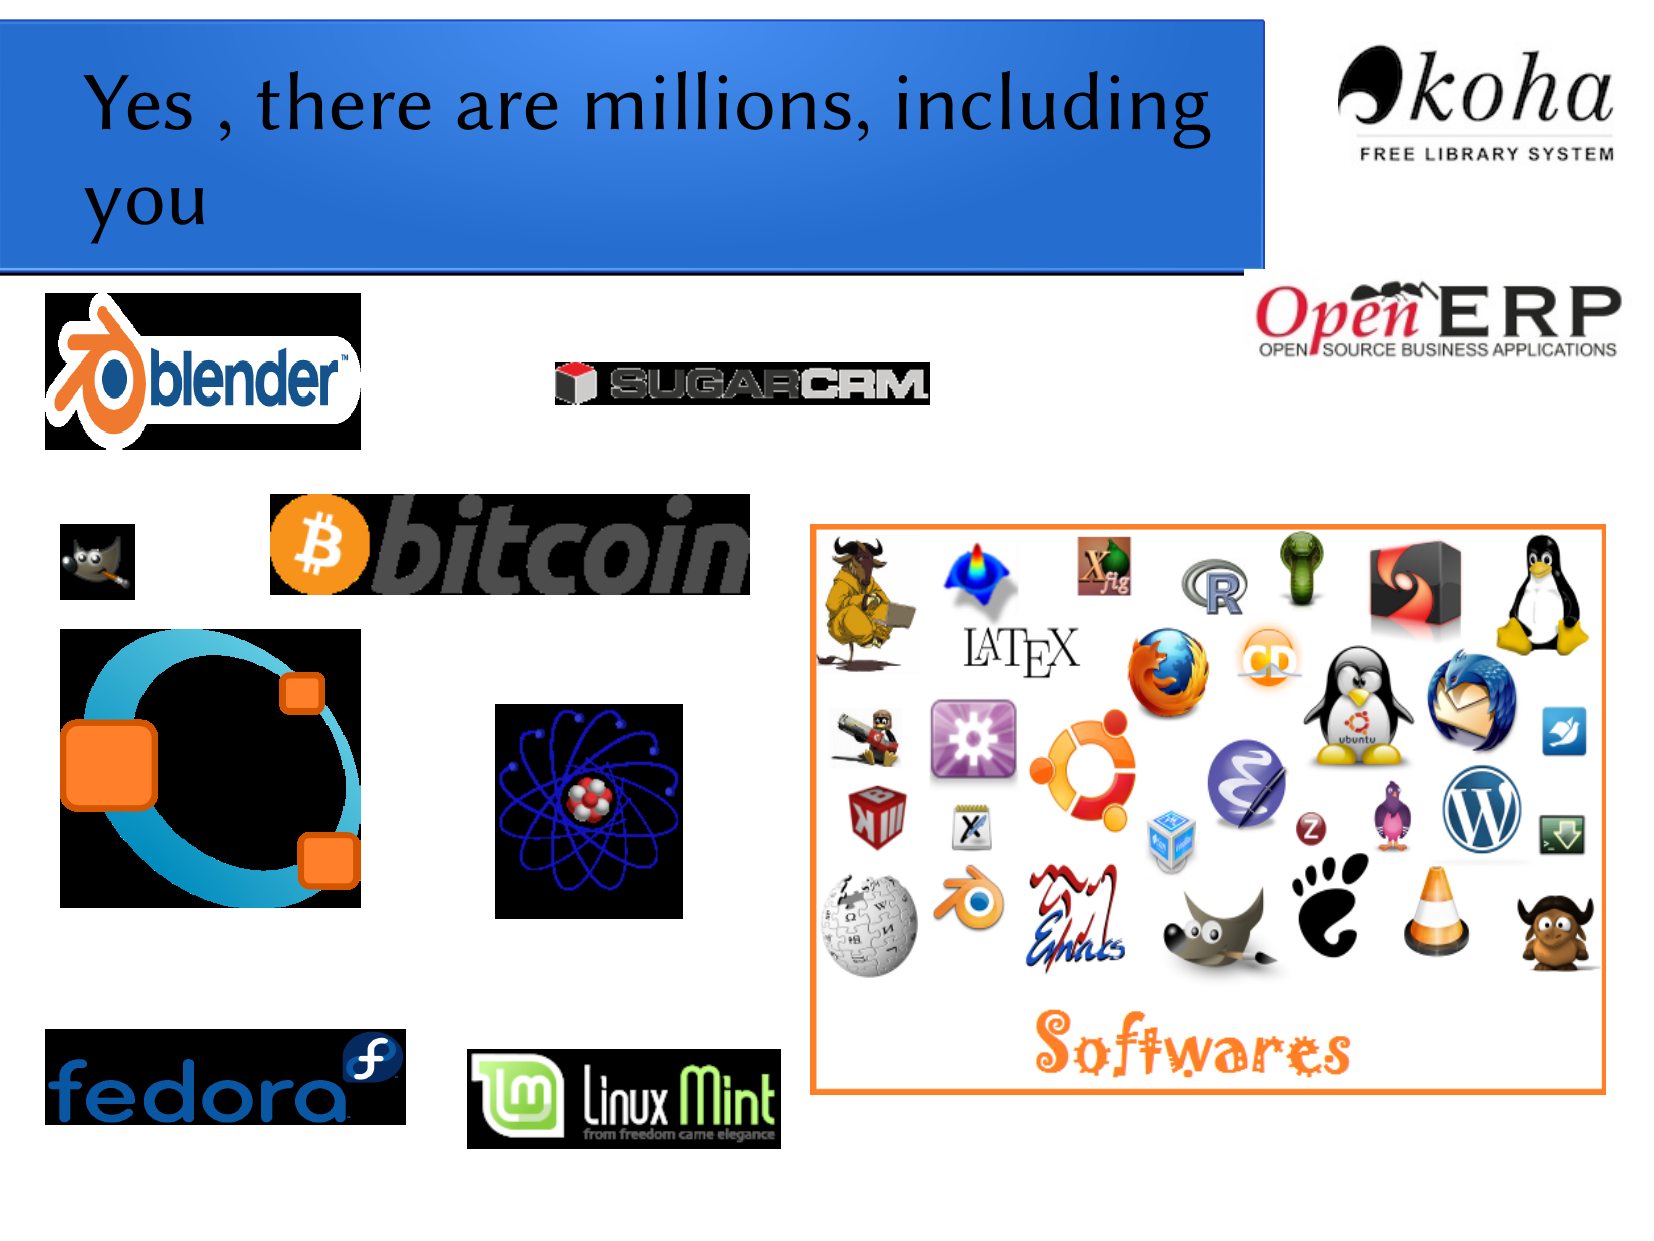

# Yes , there are millions, including you